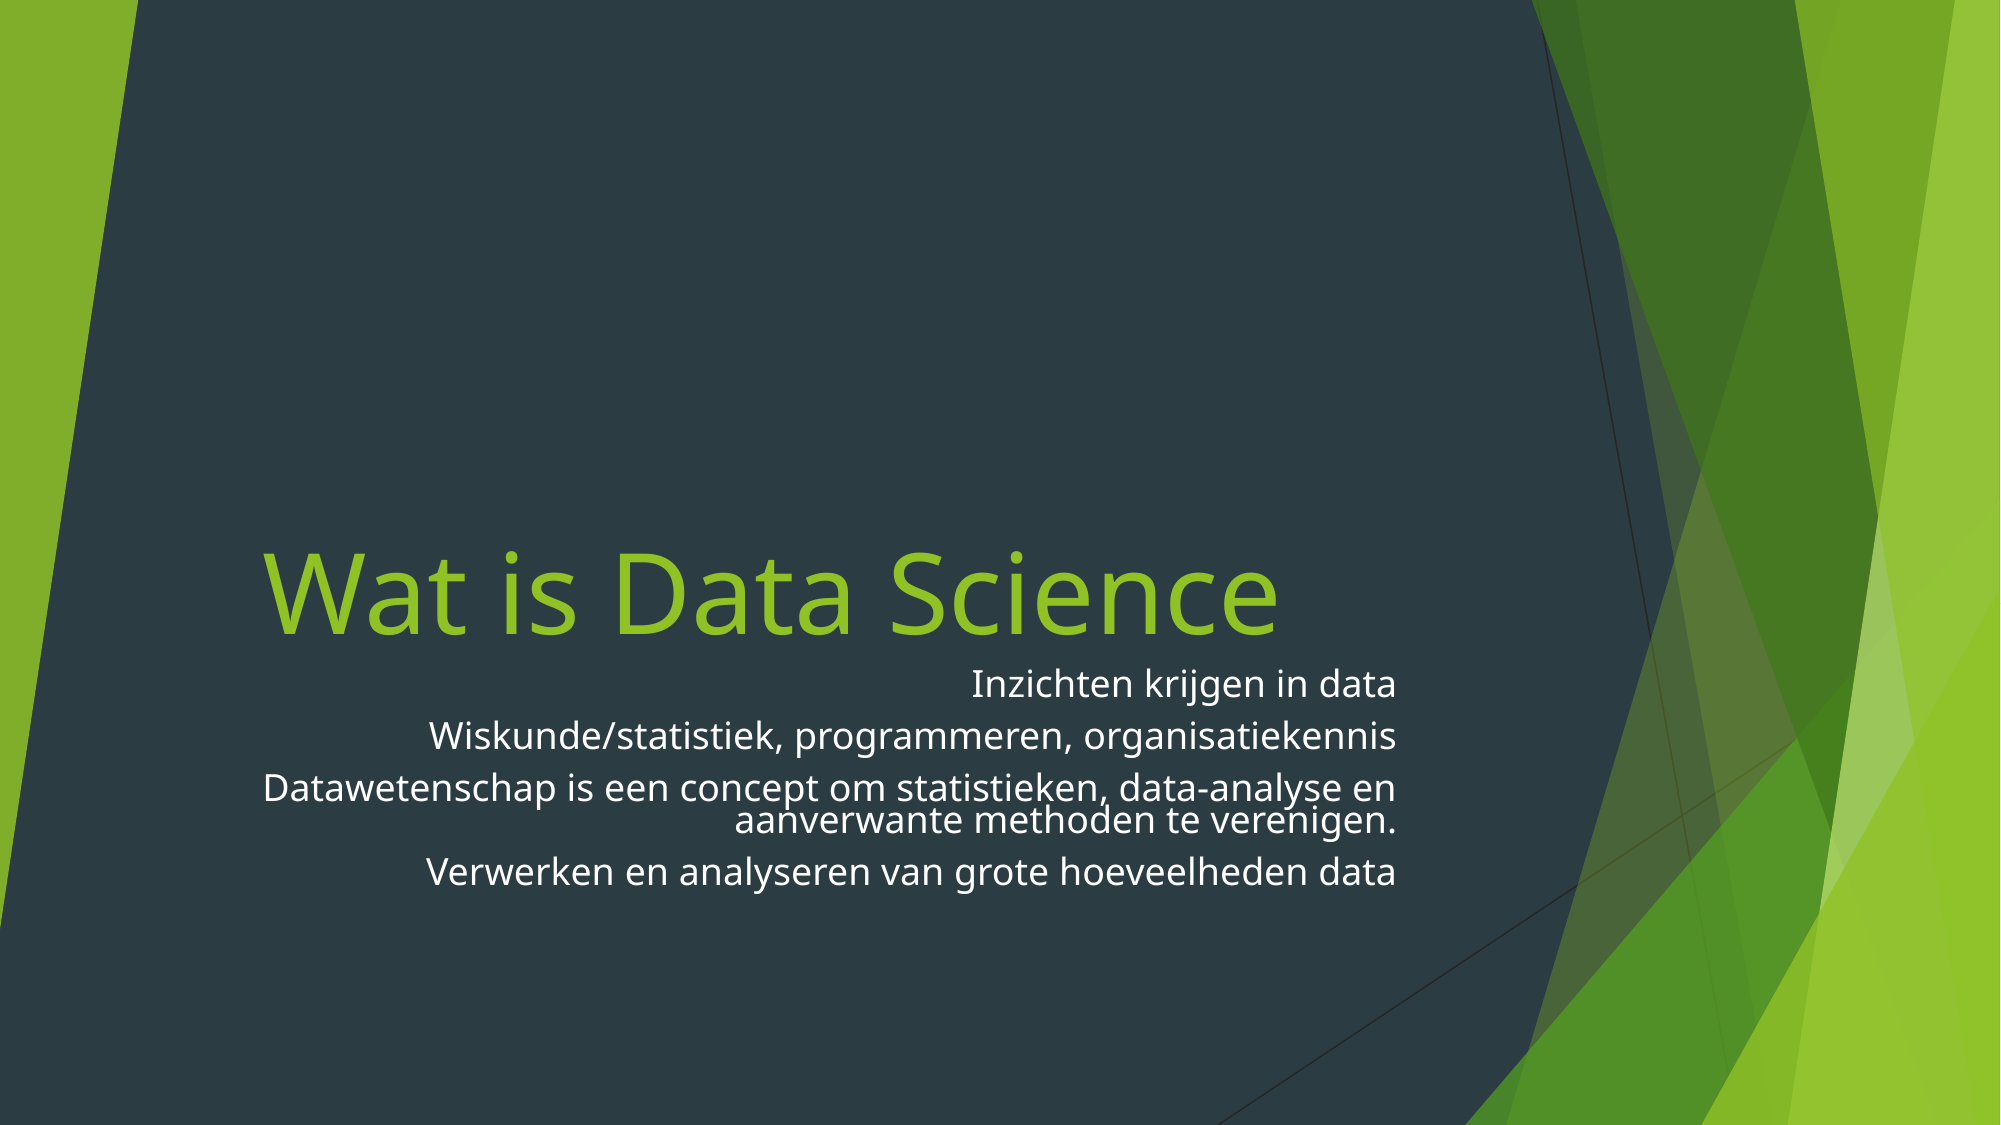

# Wat is Data Science
Inzichten krijgen in data
Wiskunde/statistiek, programmeren, organisatiekennis
Datawetenschap is een concept om statistieken, data-analyse en aanverwante methoden te verenigen.
Verwerken en analyseren van grote hoeveelheden data